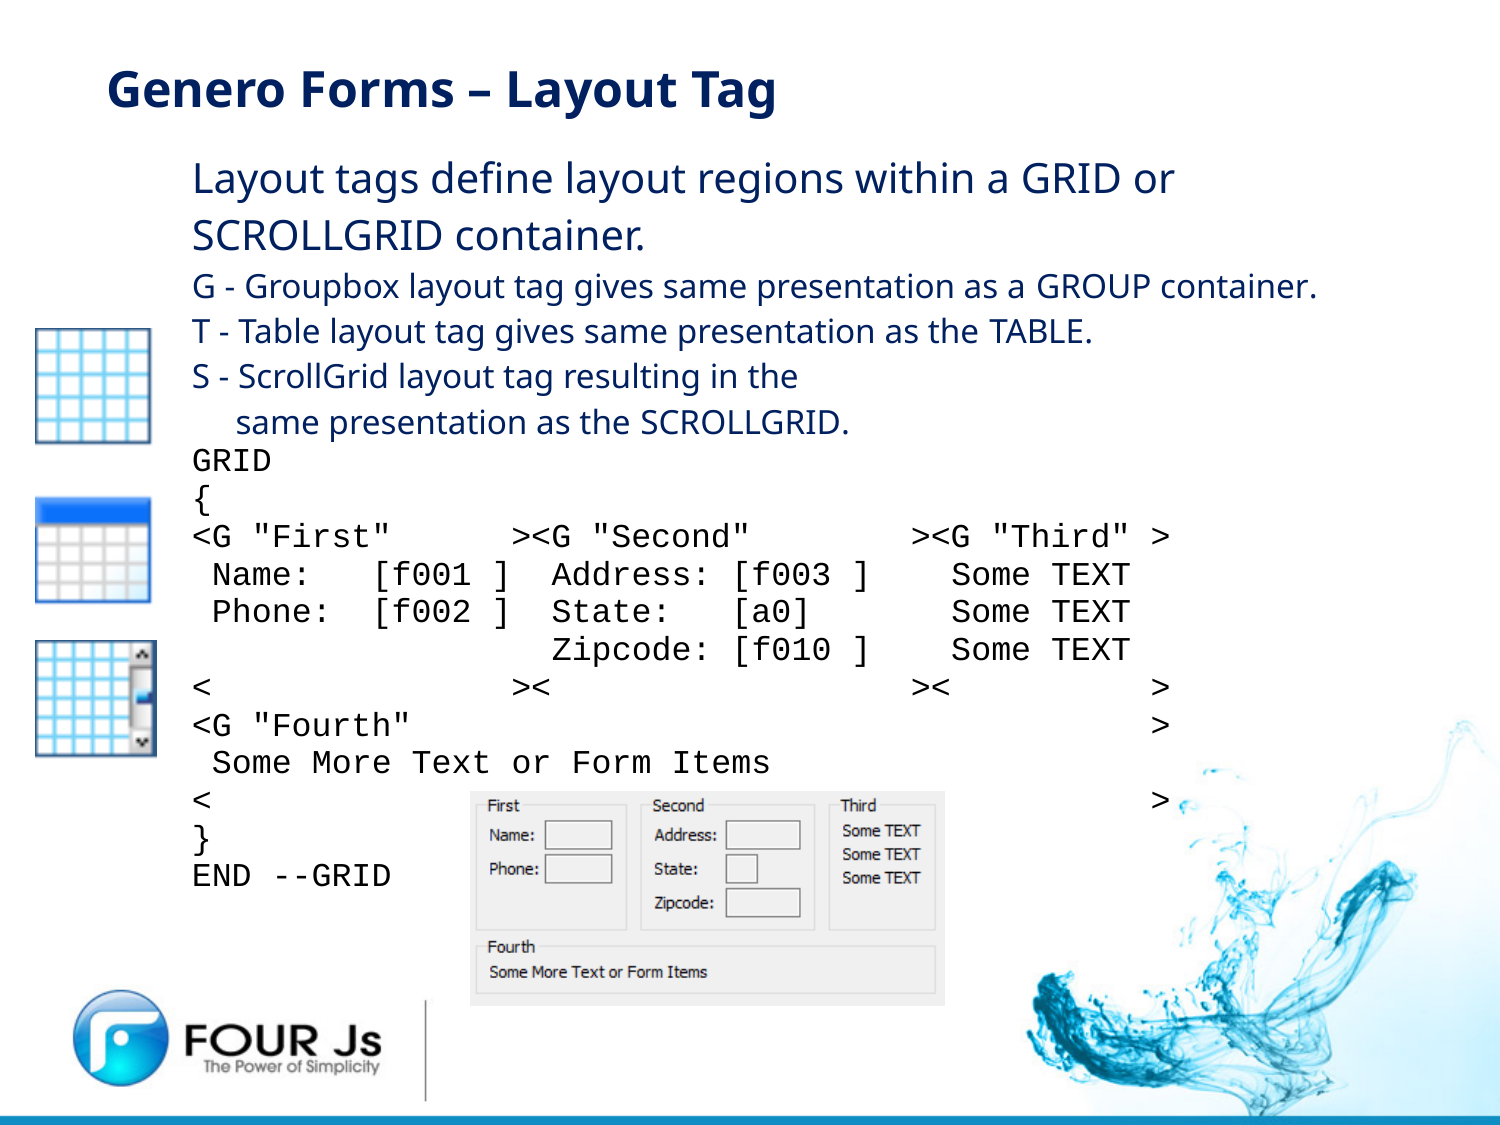

# Genero Forms – Layout Tag
Layout tags define layout regions within a GRID or SCROLLGRID container.
G - Groupbox layout tag gives same presentation as a GROUP container.
T - Table layout tag gives same presentation as the TABLE.
S - ScrollGrid layout tag resulting in the
 same presentation as the SCROLLGRID.
GRID
{
<G "First" ><G "Second" ><G "Third" >
 Name: [f001 ] Address: [f003 ] Some TEXT
 Phone: [f002 ] State: [a0] Some TEXT
 Zipcode: [f010 ] Some TEXT
< >< >< >
<G "Fourth" >
 Some More Text or Form Items
< >
}
END --GRID